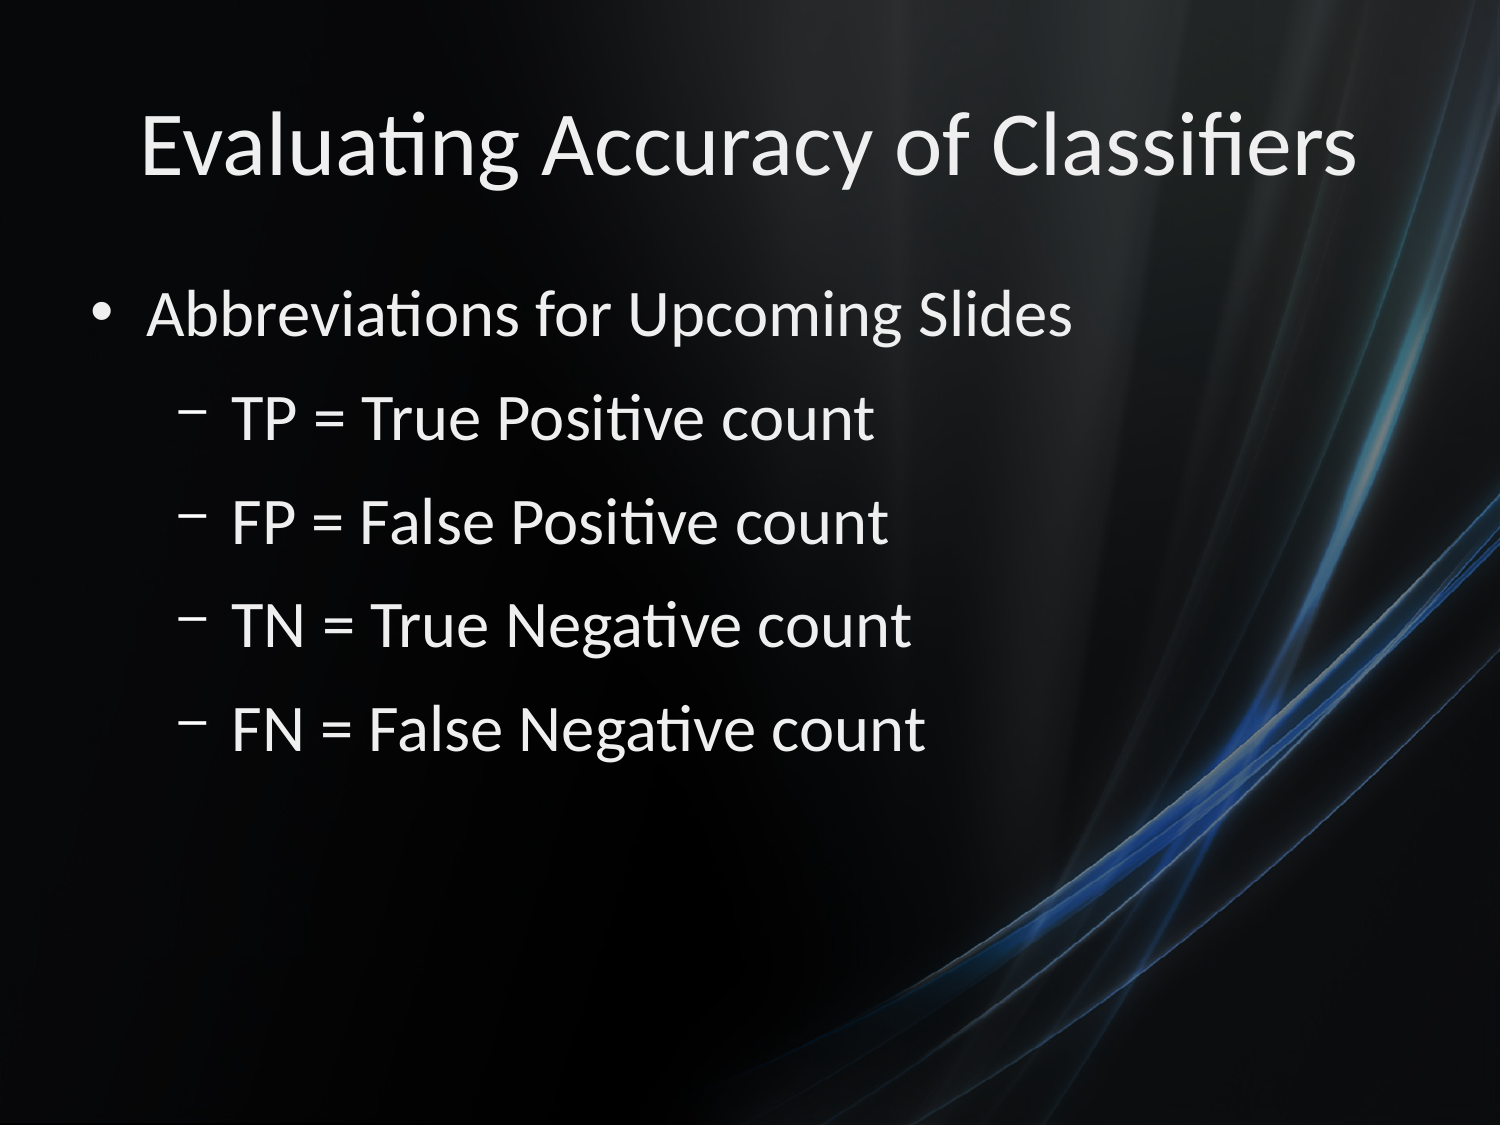

# Evaluating Accuracy of Classifiers
Abbreviations for Upcoming Slides
TP = True Positive count
FP = False Positive count
TN = True Negative count
FN = False Negative count